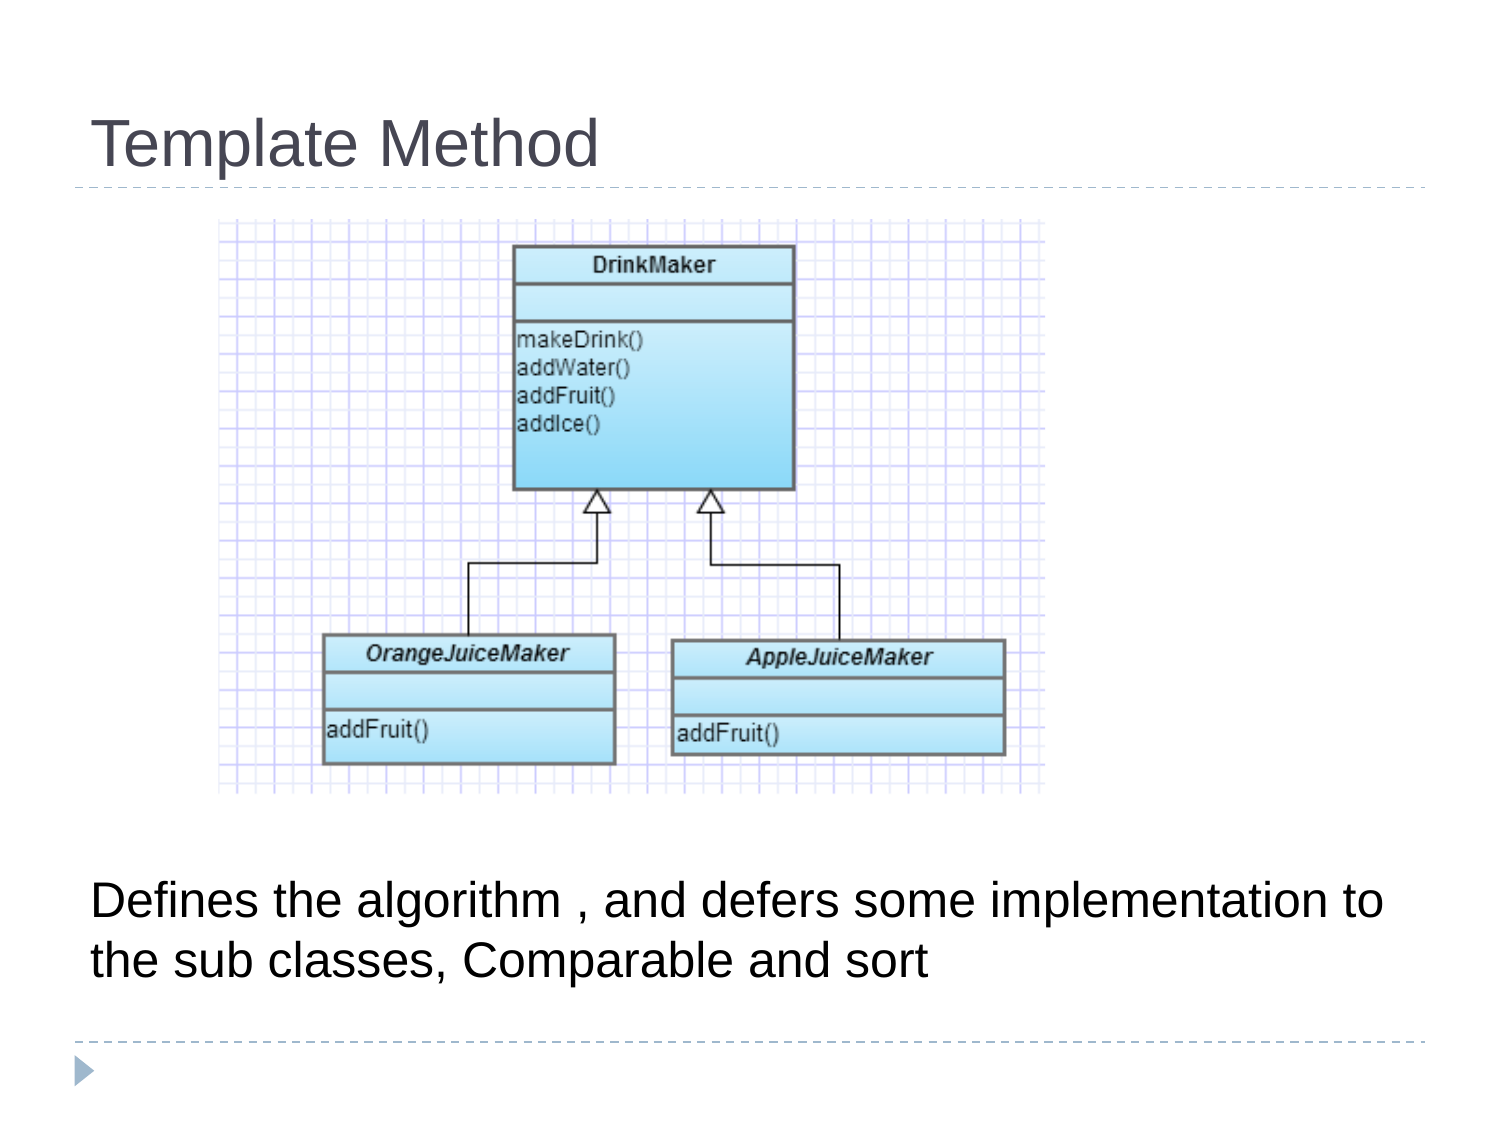

# Template Method
Defines the algorithm , and defers some implementation to the sub classes, Comparable and sort